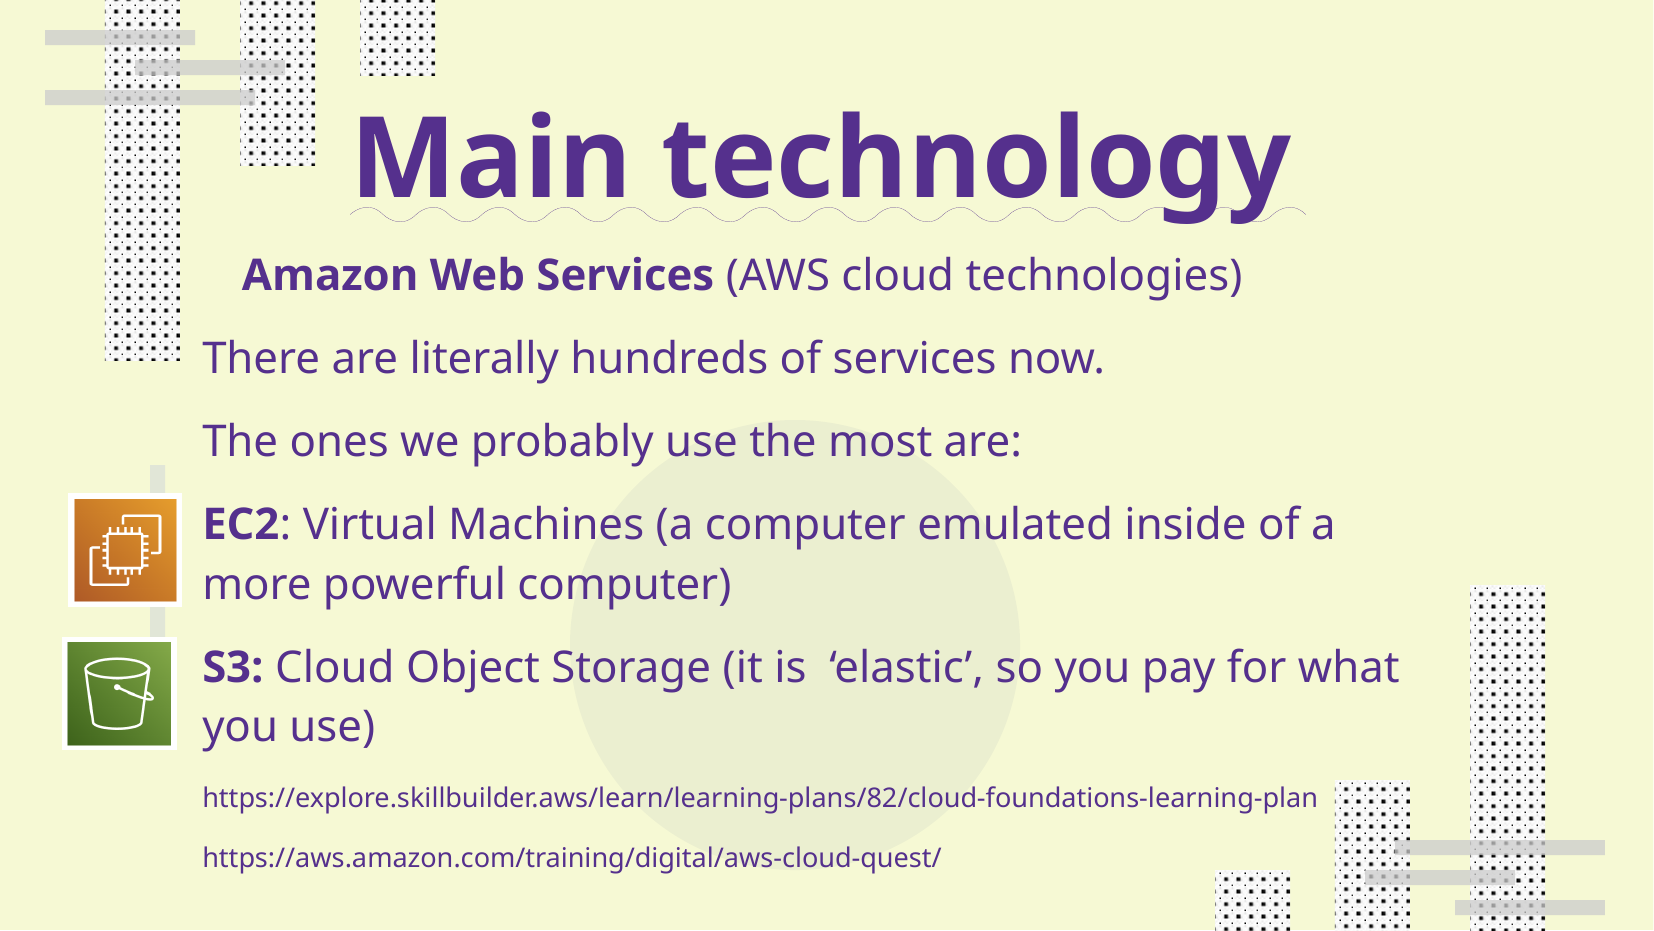

# Main technology
Amazon Web Services (AWS cloud technologies)
There are literally hundreds of services now.
The ones we probably use the most are:
EC2: Virtual Machines (a computer emulated inside of a more powerful computer)
S3: Cloud Object Storage (it is ‘elastic’, so you pay for what you use)
https://explore.skillbuilder.aws/learn/learning-plans/82/cloud-foundations-learning-plan
https://aws.amazon.com/training/digital/aws-cloud-quest/